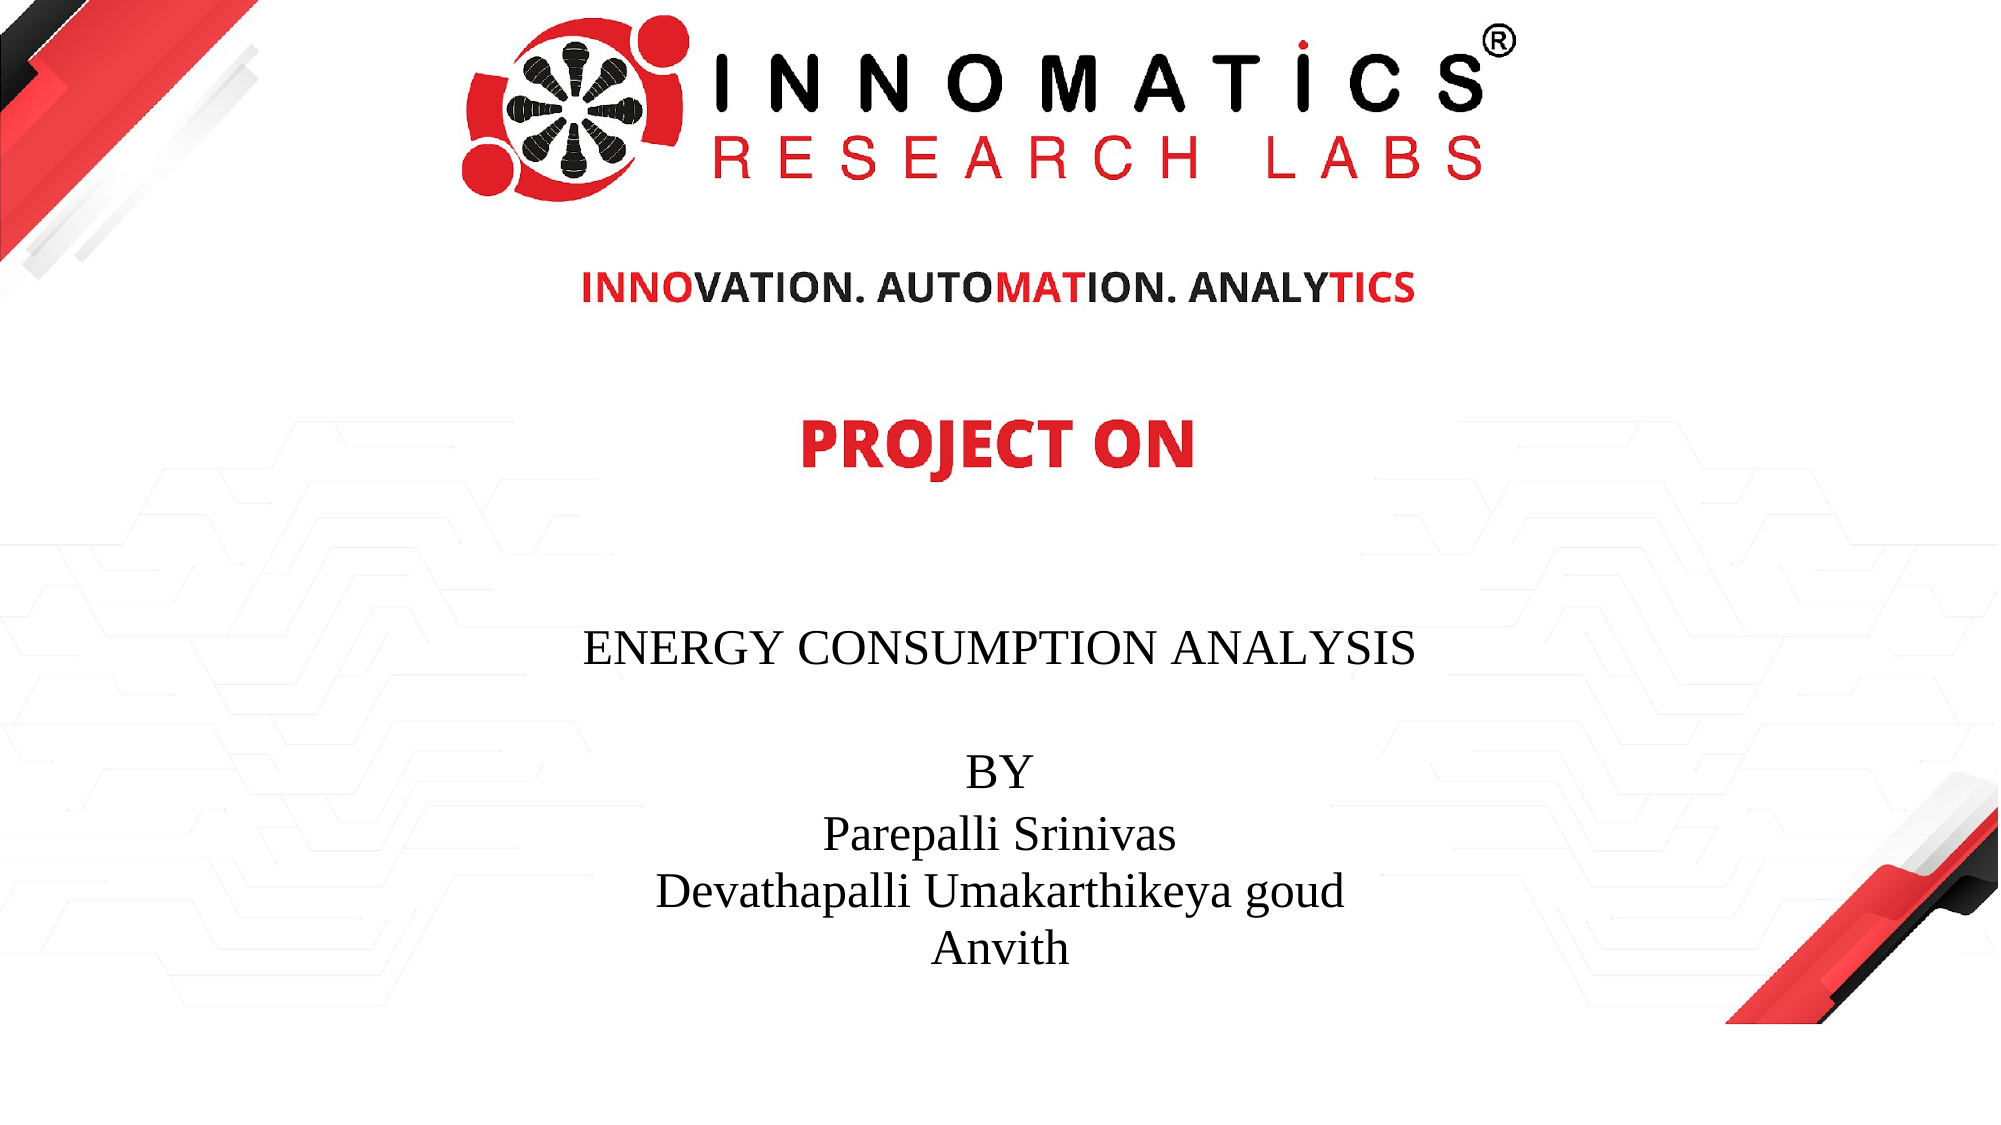

ENERGY CONSUMPTION ANALYSIS
BY
Parepalli Srinivas
Devathapalli Umakarthikeya goud
Anvith